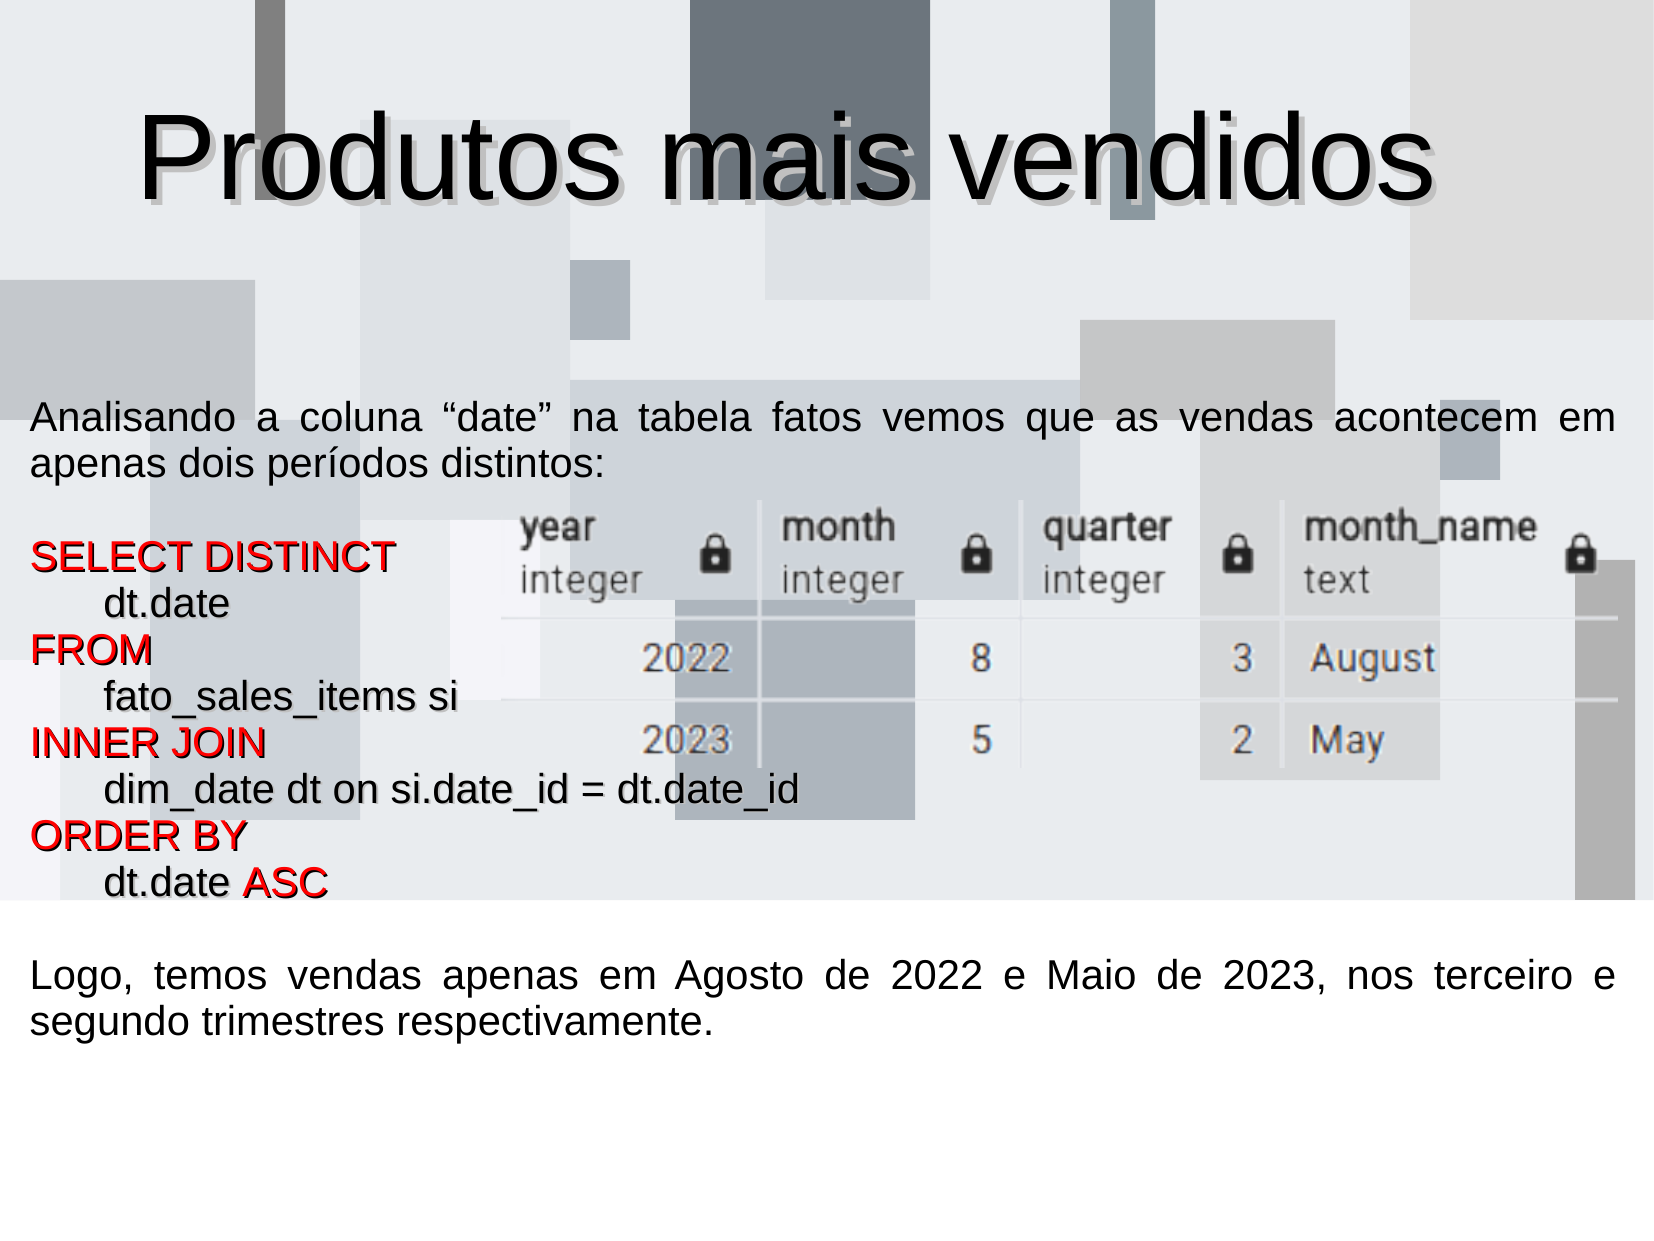

# Produtos mais vendidos
Analisando a coluna “date” na tabela fatos vemos que as vendas acontecem em apenas dois períodos distintos:
SELECT DISTINCT
	dt.date
FROM
	fato_sales_items si
INNER JOIN
	dim_date dt on si.date_id = dt.date_id
ORDER BY
	dt.date ASC
Logo, temos vendas apenas em Agosto de 2022 e Maio de 2023, nos terceiro e segundo trimestres respectivamente.